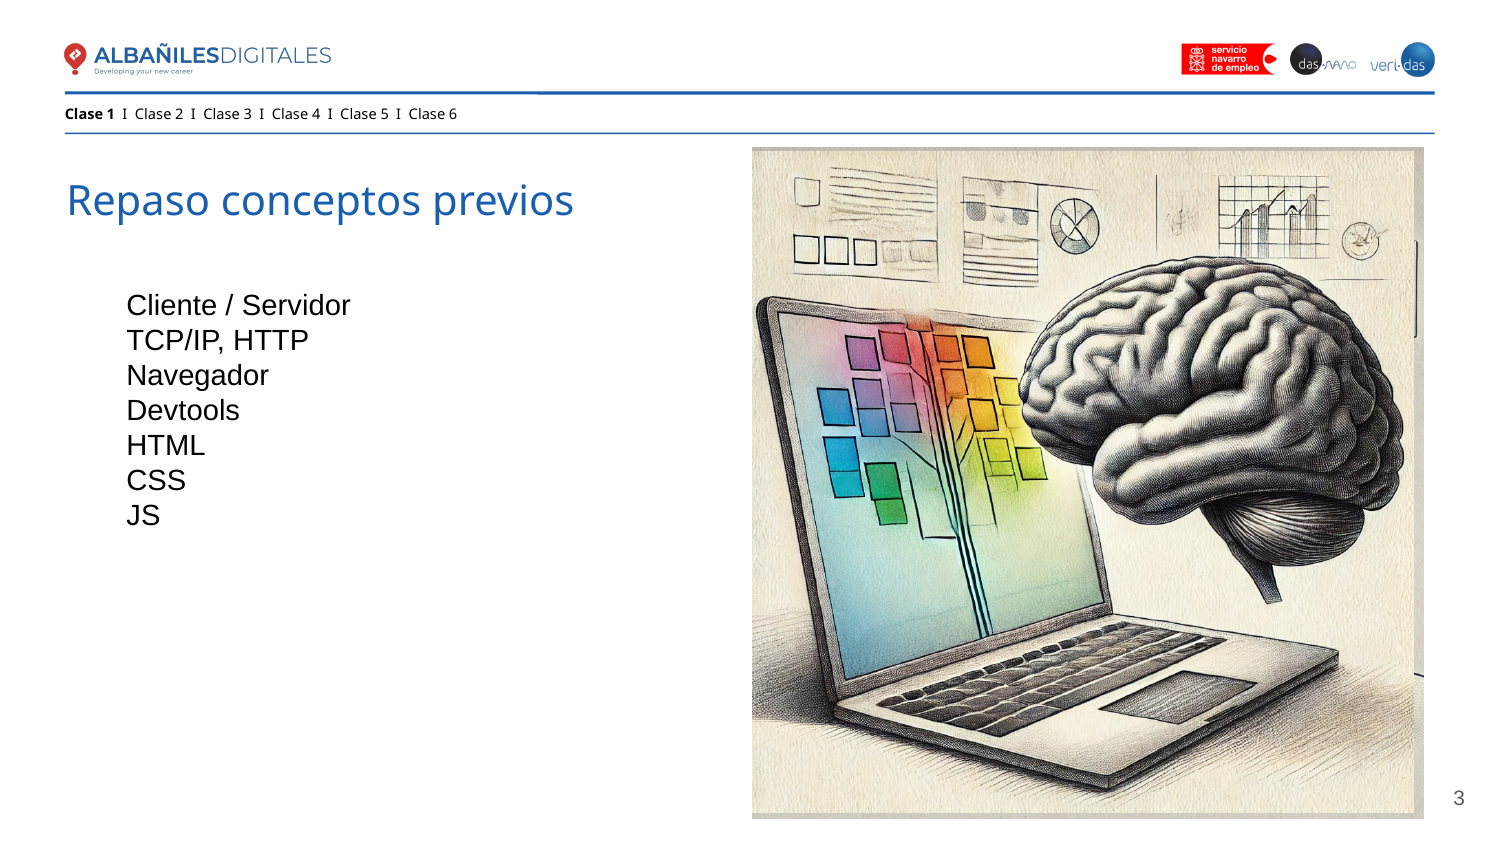

Clase 1 I Clase 2 I Clase 3 I Clase 4 I Clase 5 I Clase 6
Repaso conceptos previos
Cliente / Servidor
TCP/IP, HTTP
Navegador
Devtools
HTML
CSS
JS